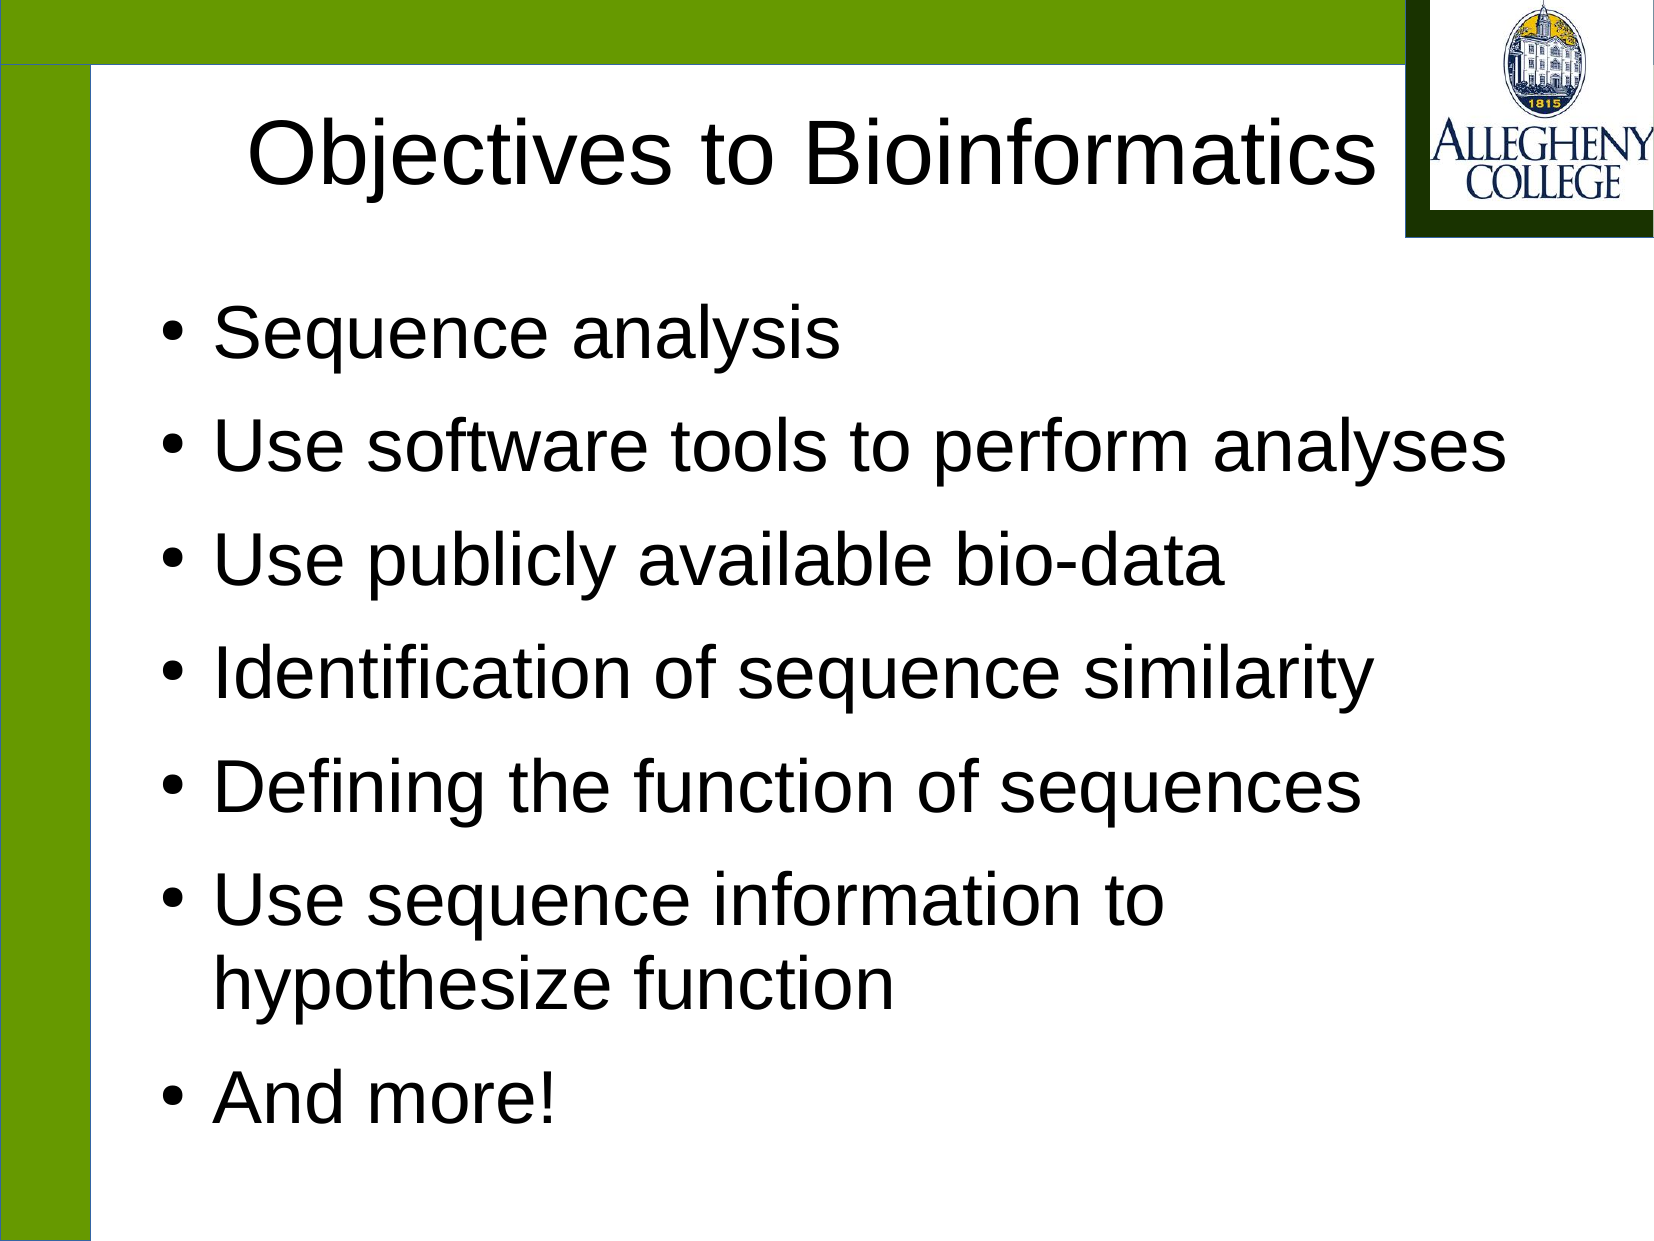

# Objectives to Bioinformatics
Sequence analysis
Use software tools to perform analyses
Use publicly available bio-data
Identification of sequence similarity
Defining the function of sequences
Use sequence information to hypothesize function
And more!
http://slideplayer.com/slide/6238599